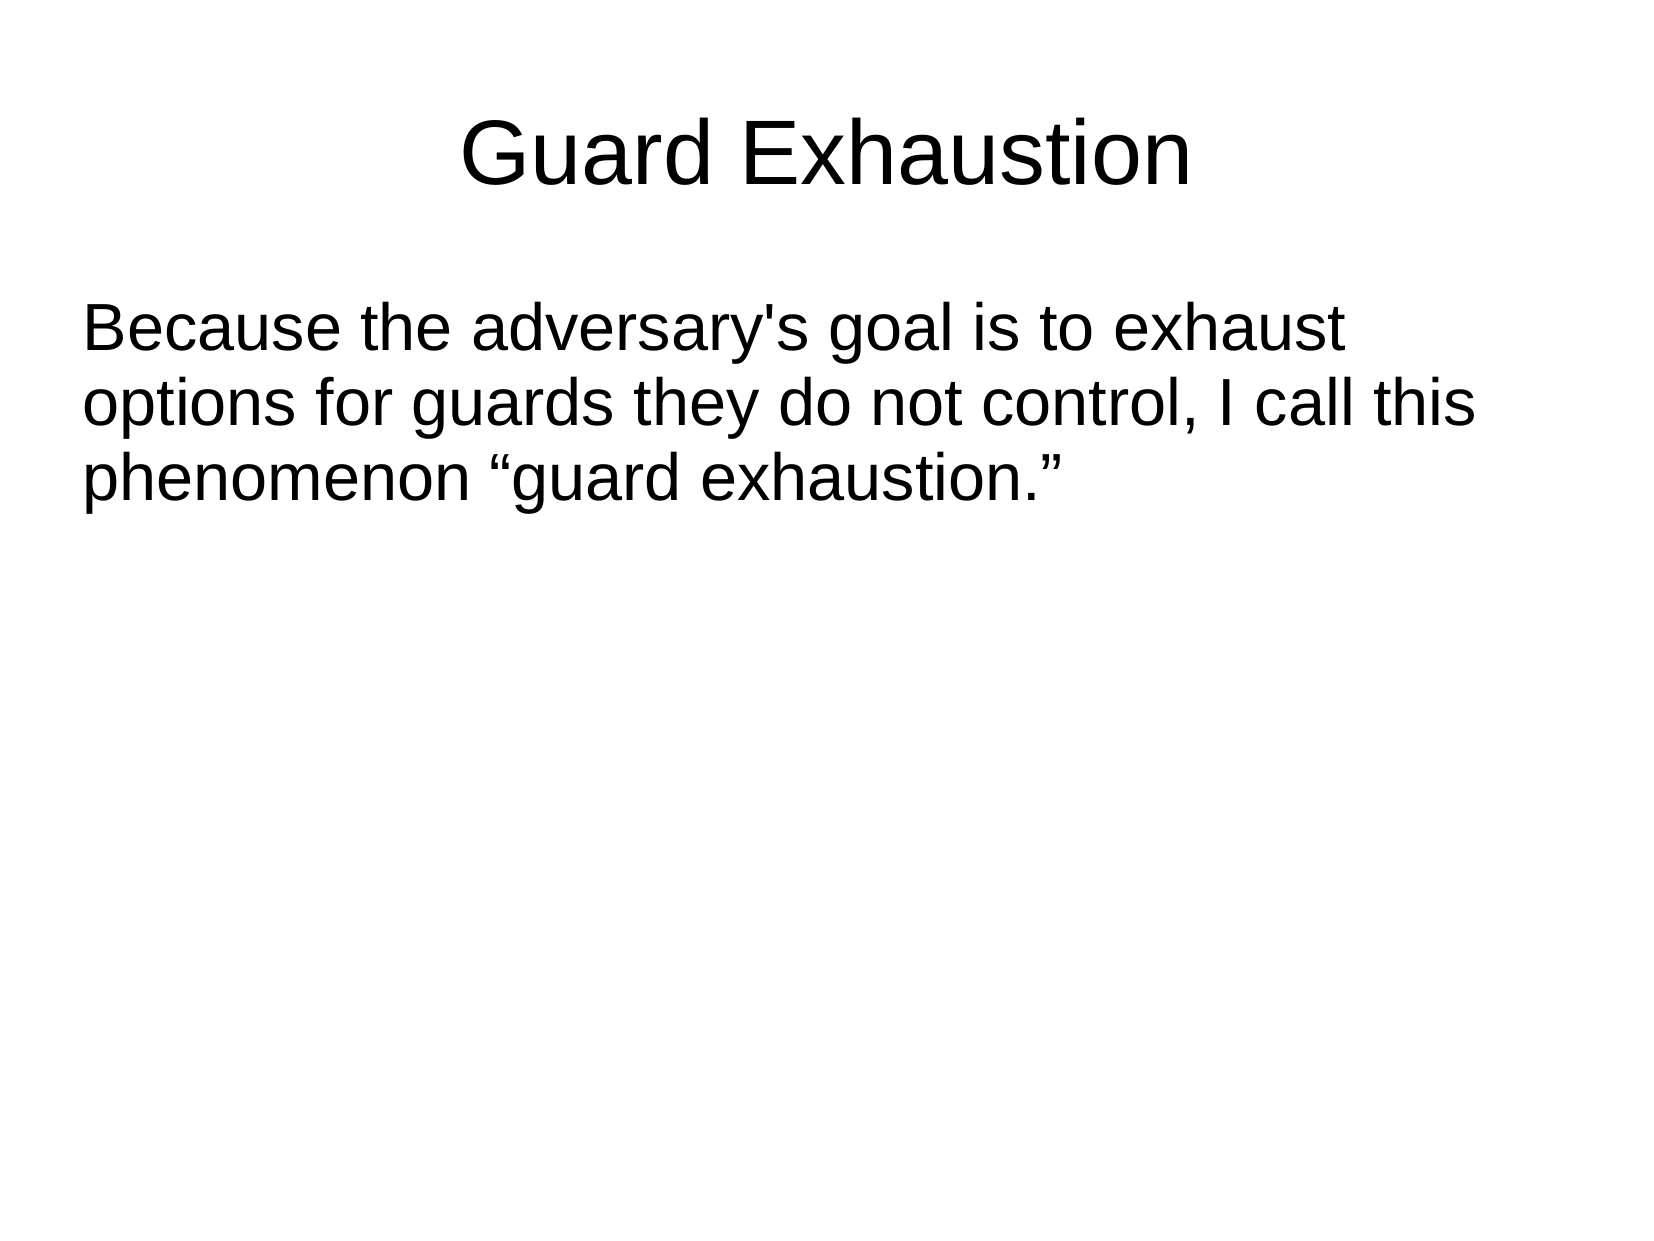

# Guard Exhaustion
Because the adversary's goal is to exhaust options for guards they do not control, I call this phenomenon “guard exhaustion.”